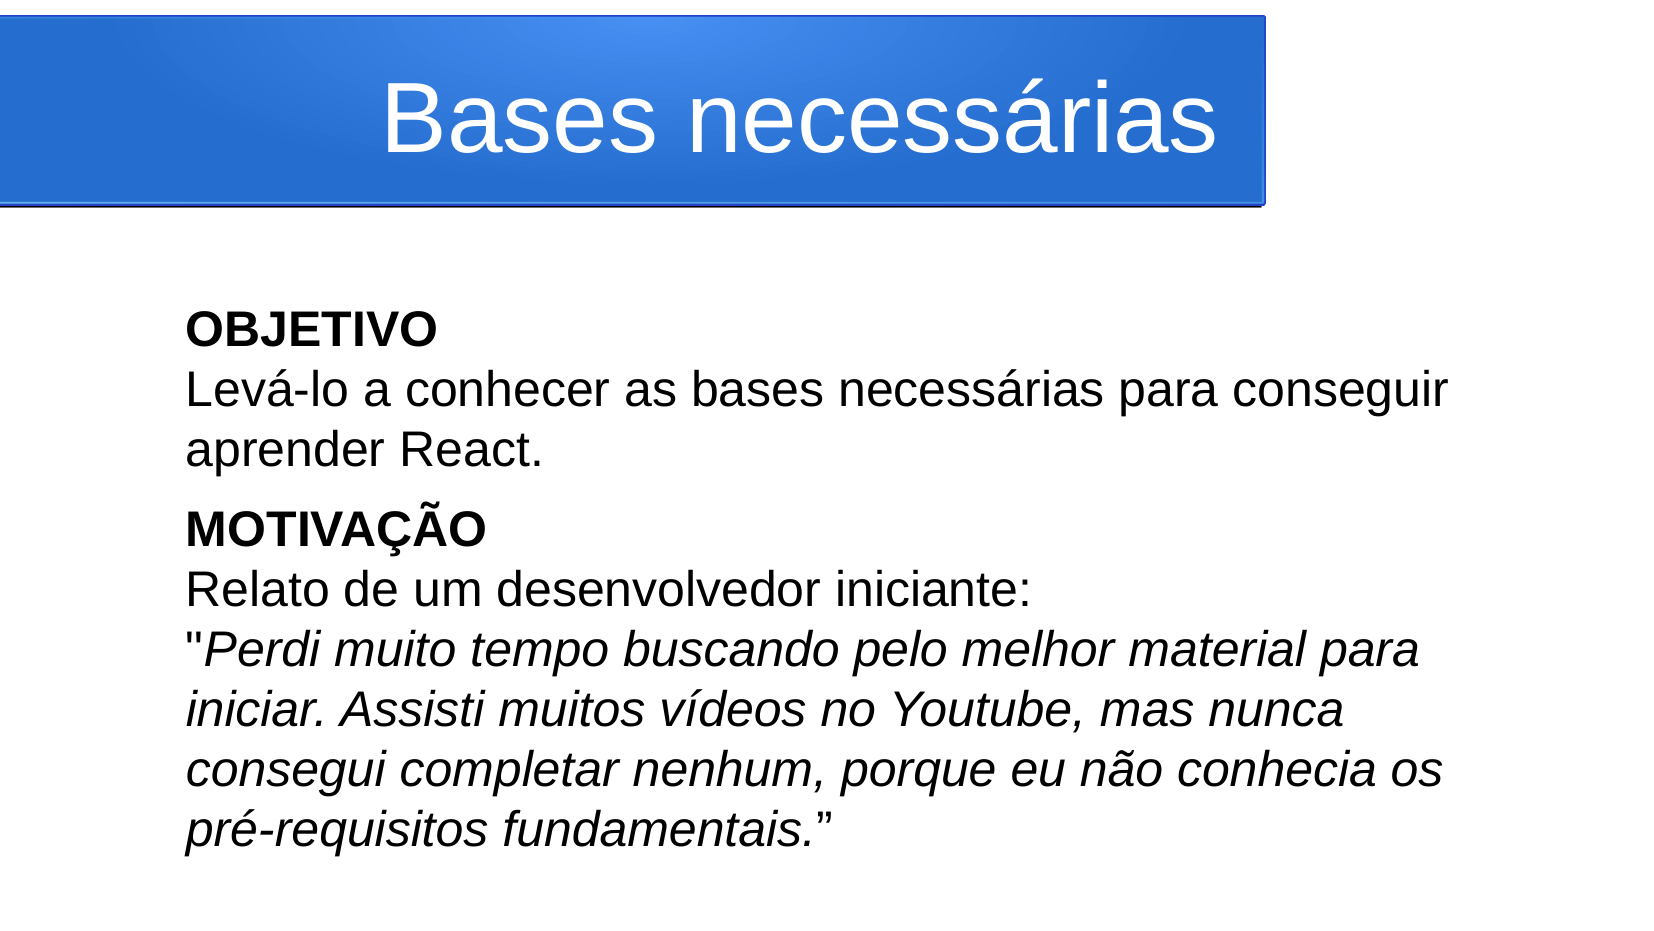

Bases necessárias
OBJETIVO
Levá-lo a conhecer as bases necessárias para conseguir aprender React.
MOTIVAÇÃO
Relato de um desenvolvedor iniciante:
"Perdi muito tempo buscando pelo melhor material para iniciar. Assisti muitos vídeos no Youtube, mas nunca consegui completar nenhum, porque eu não conhecia os pré-requisitos fundamentais.”